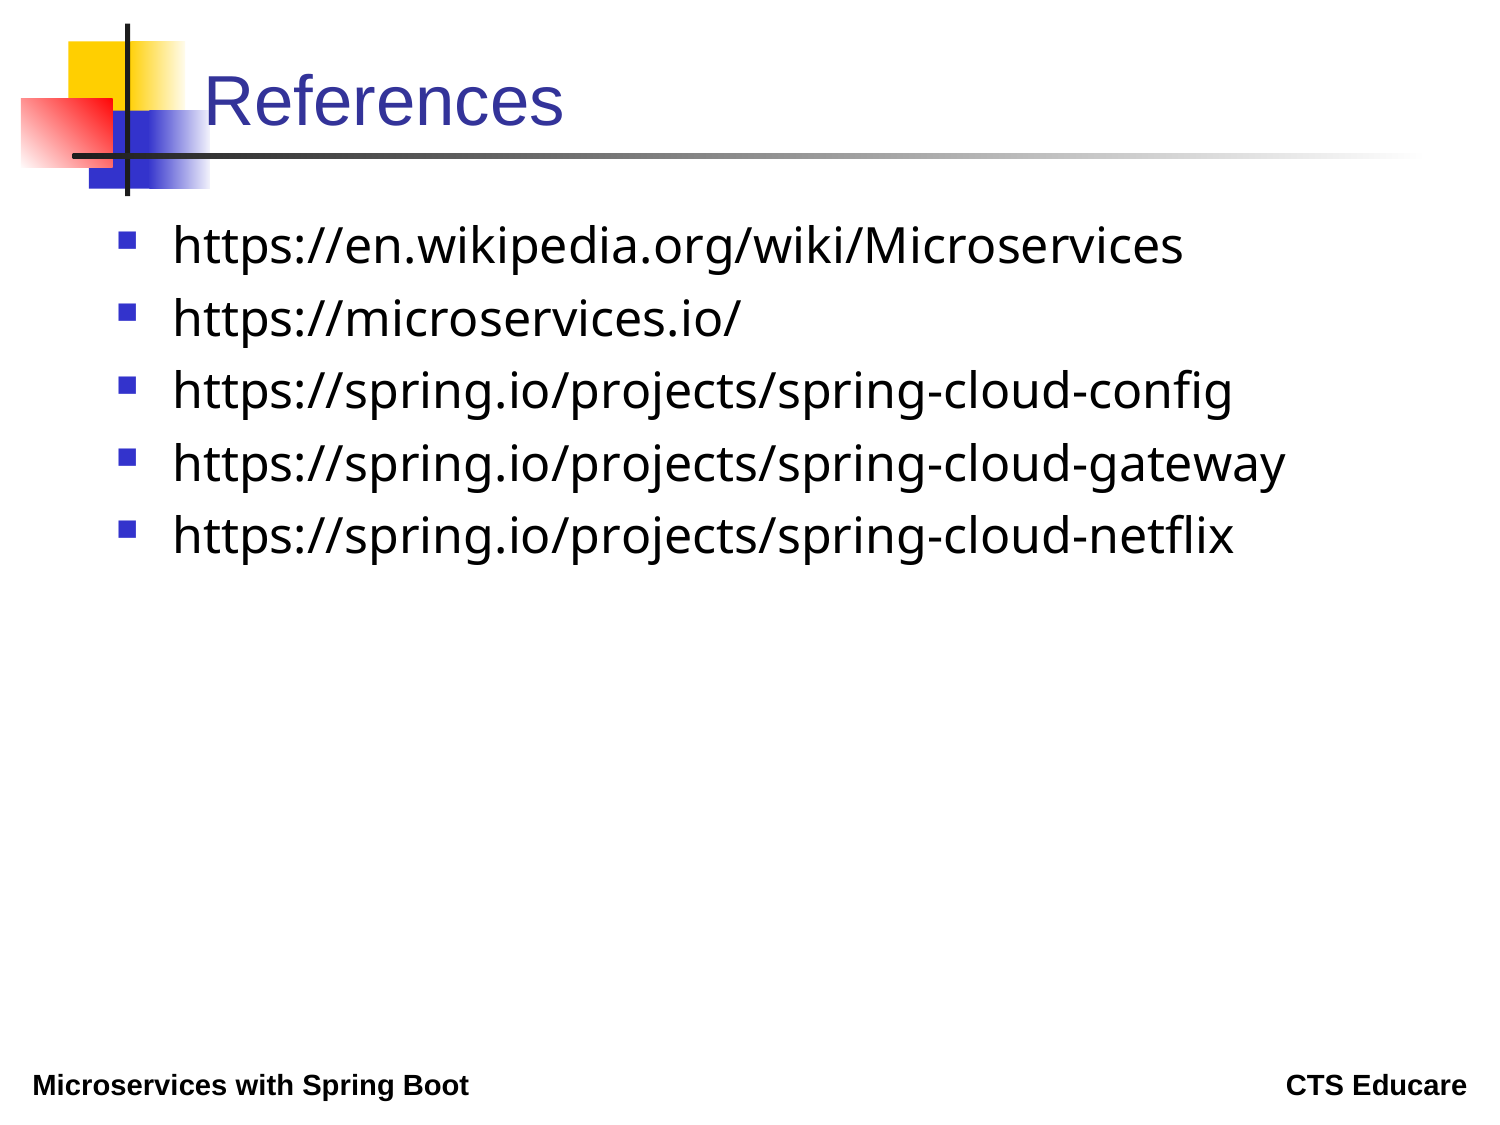

# References
https://en.wikipedia.org/wiki/Microservices
https://microservices.io/
https://spring.io/projects/spring-cloud-config
https://spring.io/projects/spring-cloud-gateway
https://spring.io/projects/spring-cloud-netflix